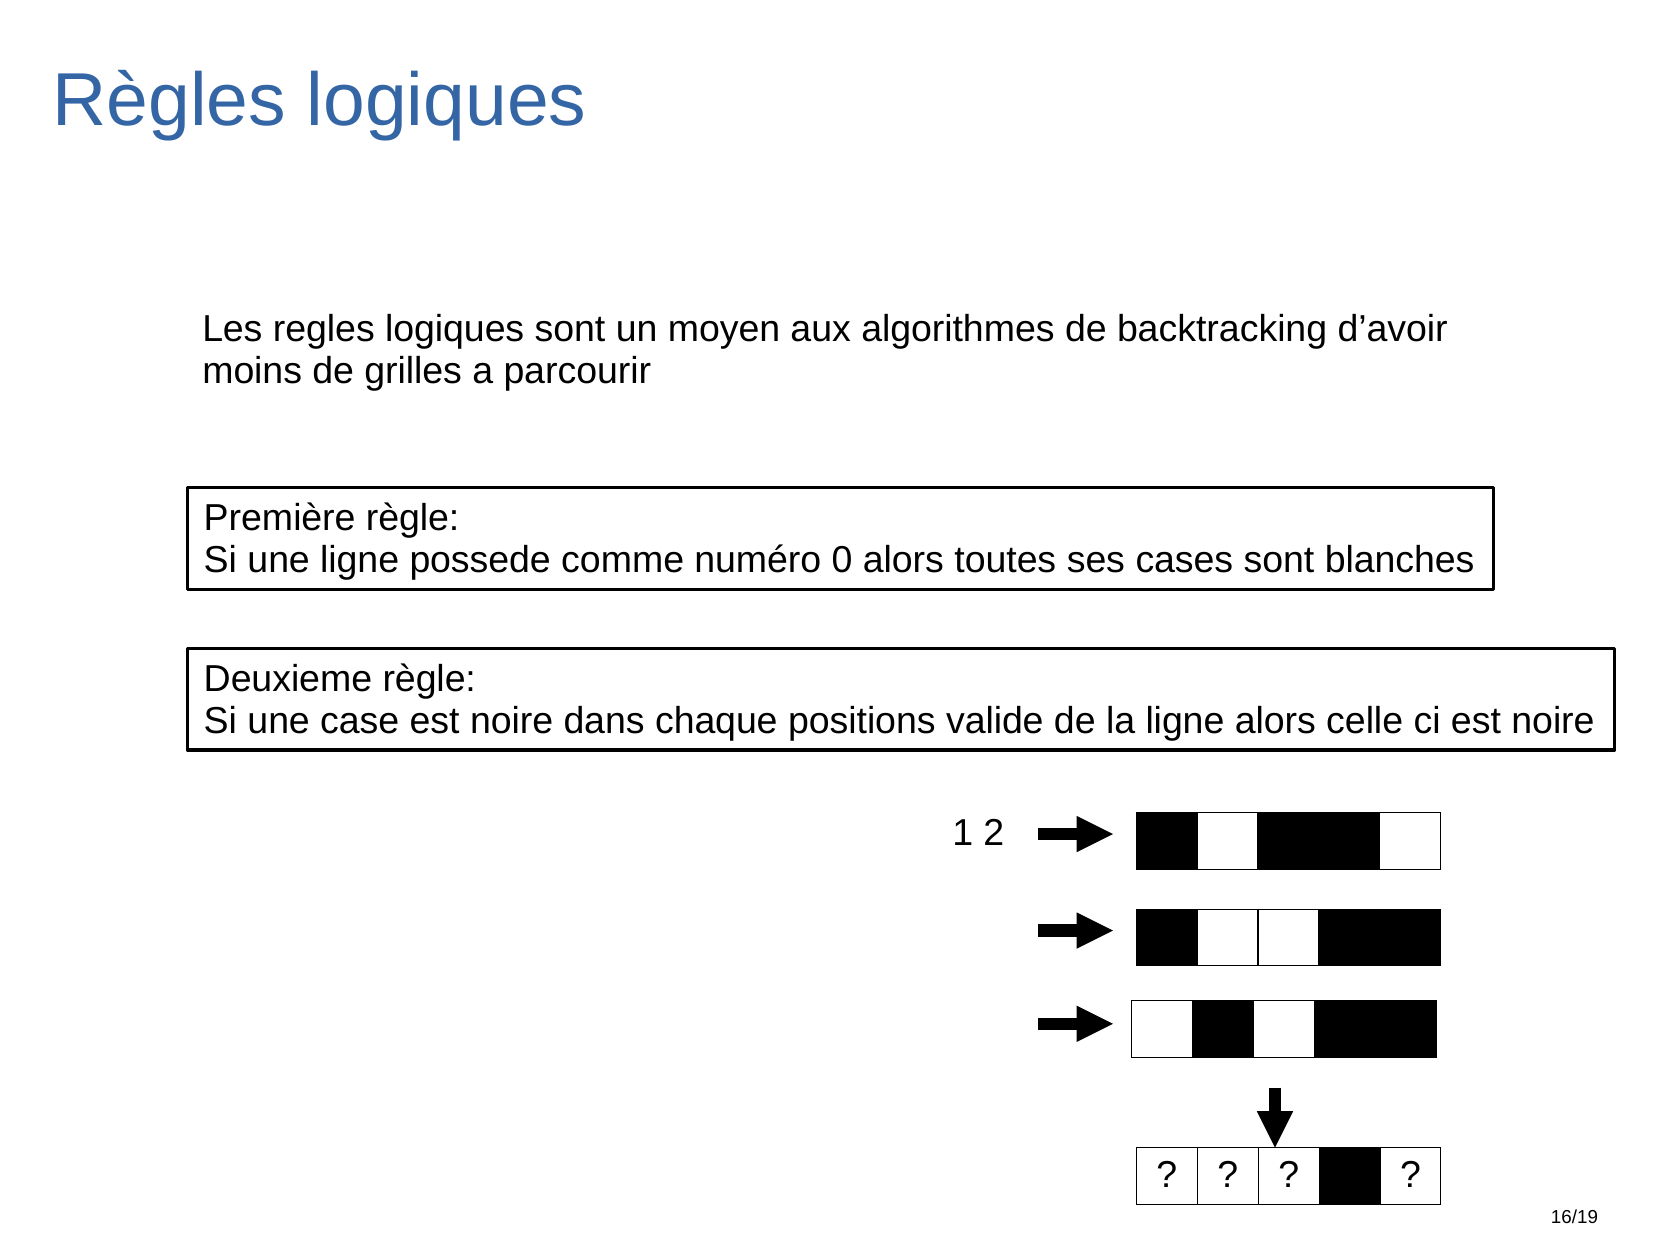

Règles logiques
Les regles logiques sont un moyen aux algorithmes de backtracking d’avoir moins de grilles a parcourir
Première règle:
Si une ligne possede comme numéro 0 alors toutes ses cases sont blanches
Deuxieme règle:
Si une case est noire dans chaque positions valide de la ligne alors celle ci est noire
1 2
| | | | | |
| --- | --- | --- | --- | --- |
| | | | | |
| --- | --- | --- | --- | --- |
| | | | | |
| --- | --- | --- | --- | --- |
| ? | ? | ? | | ? |
| --- | --- | --- | --- | --- |
16/19